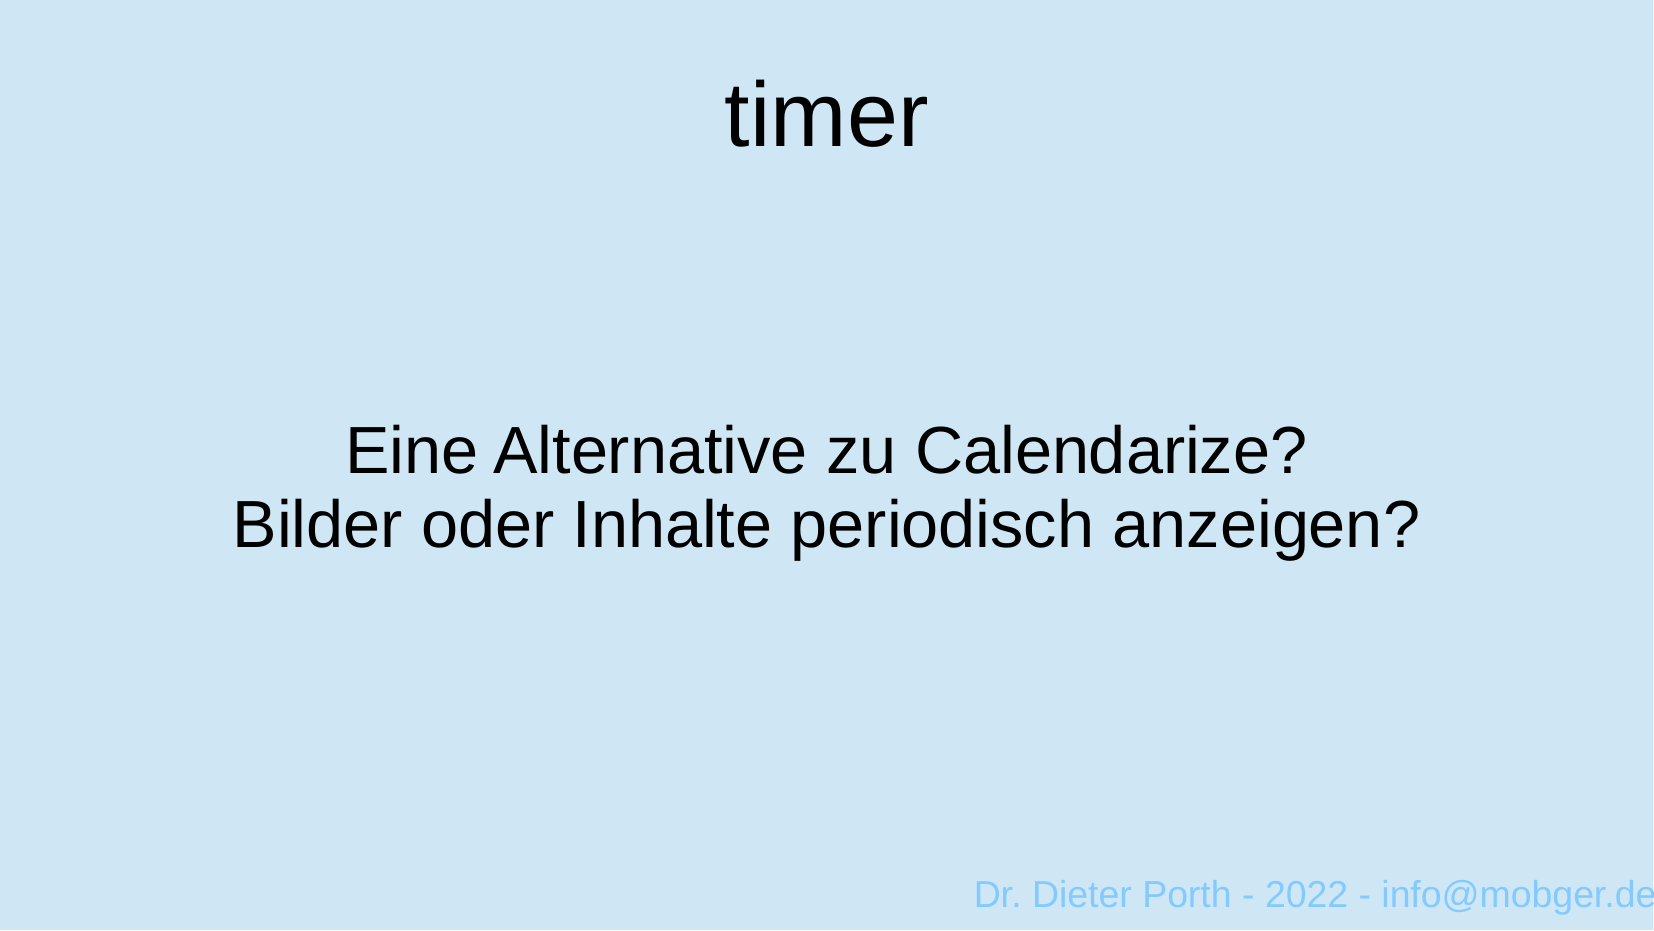

# timer
Eine Alternative zu Calendarize?
Bilder oder Inhalte periodisch anzeigen?
Dr. Dieter Porth - 2022 - info@mobger.de